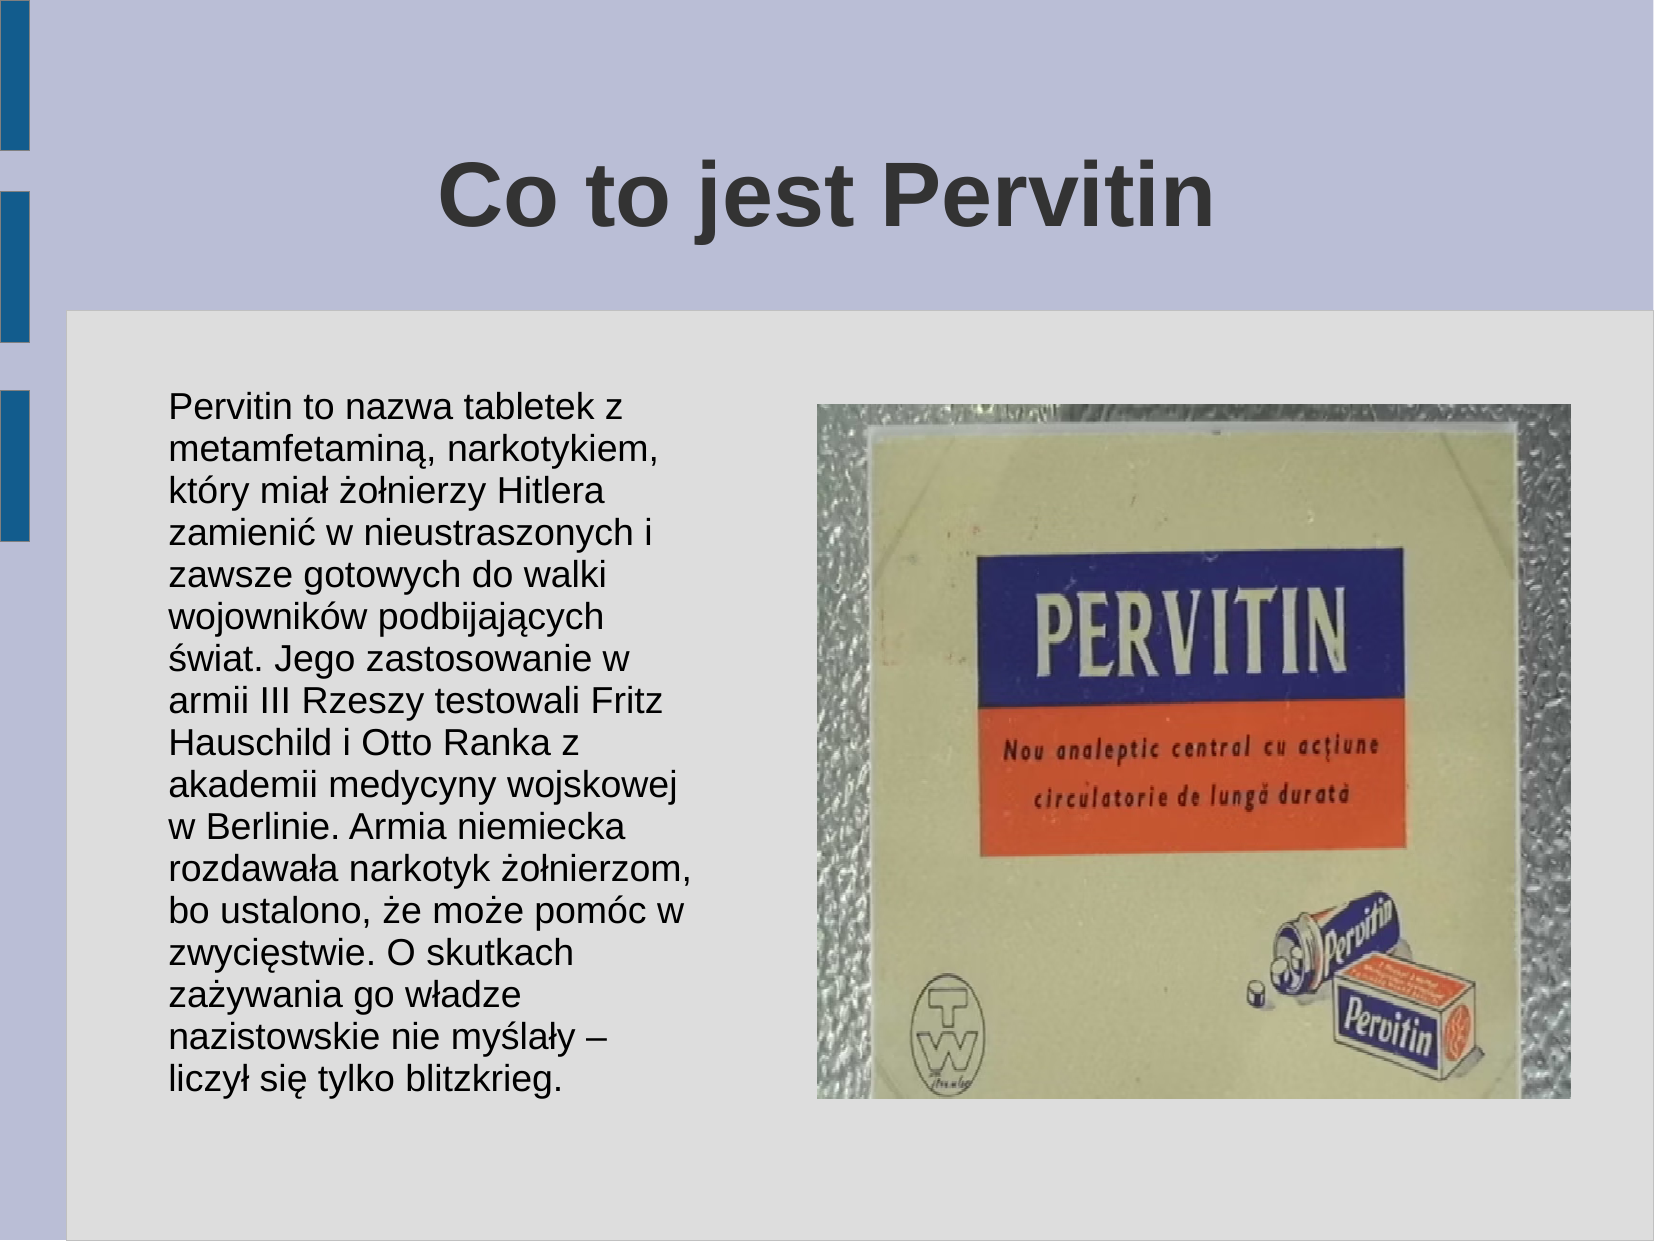

# Co to jest Pervitin
Pervitin to nazwa tabletek z metamfetaminą, narkotykiem, który miał żołnierzy Hitlera zamienić w nieustraszonych i zawsze gotowych do walki wojowników podbijających świat. Jego zastosowanie w armii III Rzeszy testowali Fritz Hauschild i Otto Ranka z akademii medycyny wojskowej w Berlinie. Armia niemiecka rozdawała narkotyk żołnierzom, bo ustalono, że może pomóc w zwycięstwie. O skutkach zażywania go władze nazistowskie nie myślały – liczył się tylko blitzkrieg.